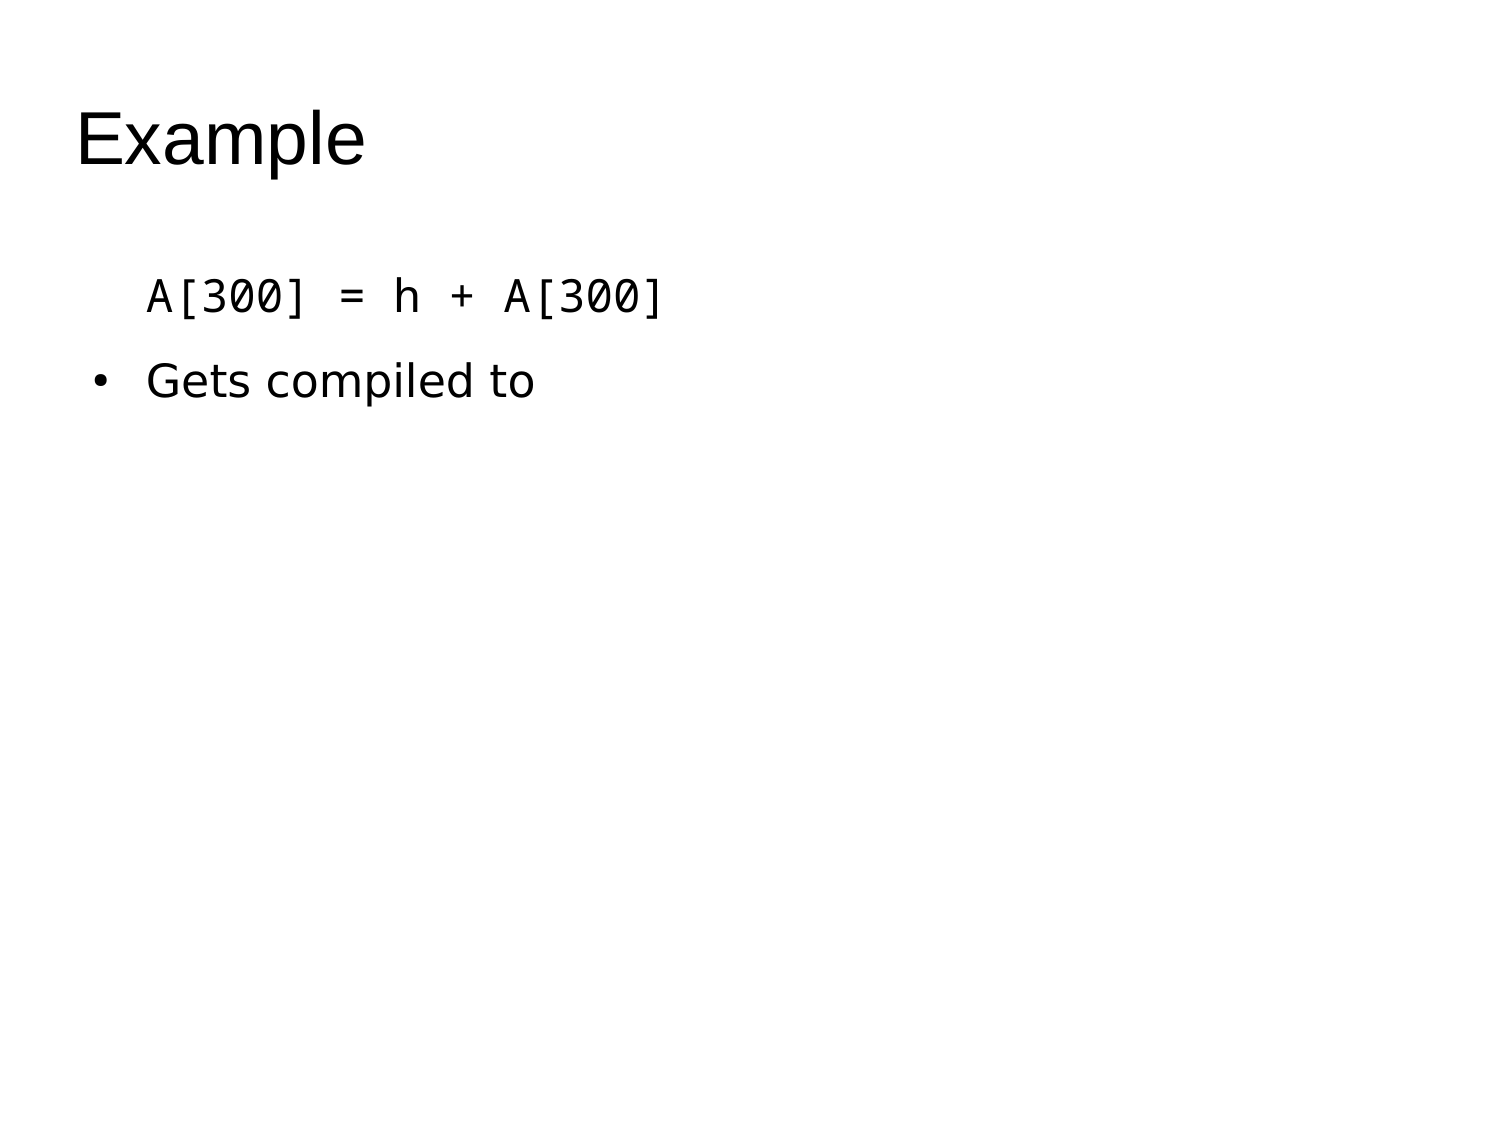

# Example
A[300] = h + A[300]
Gets compiled to